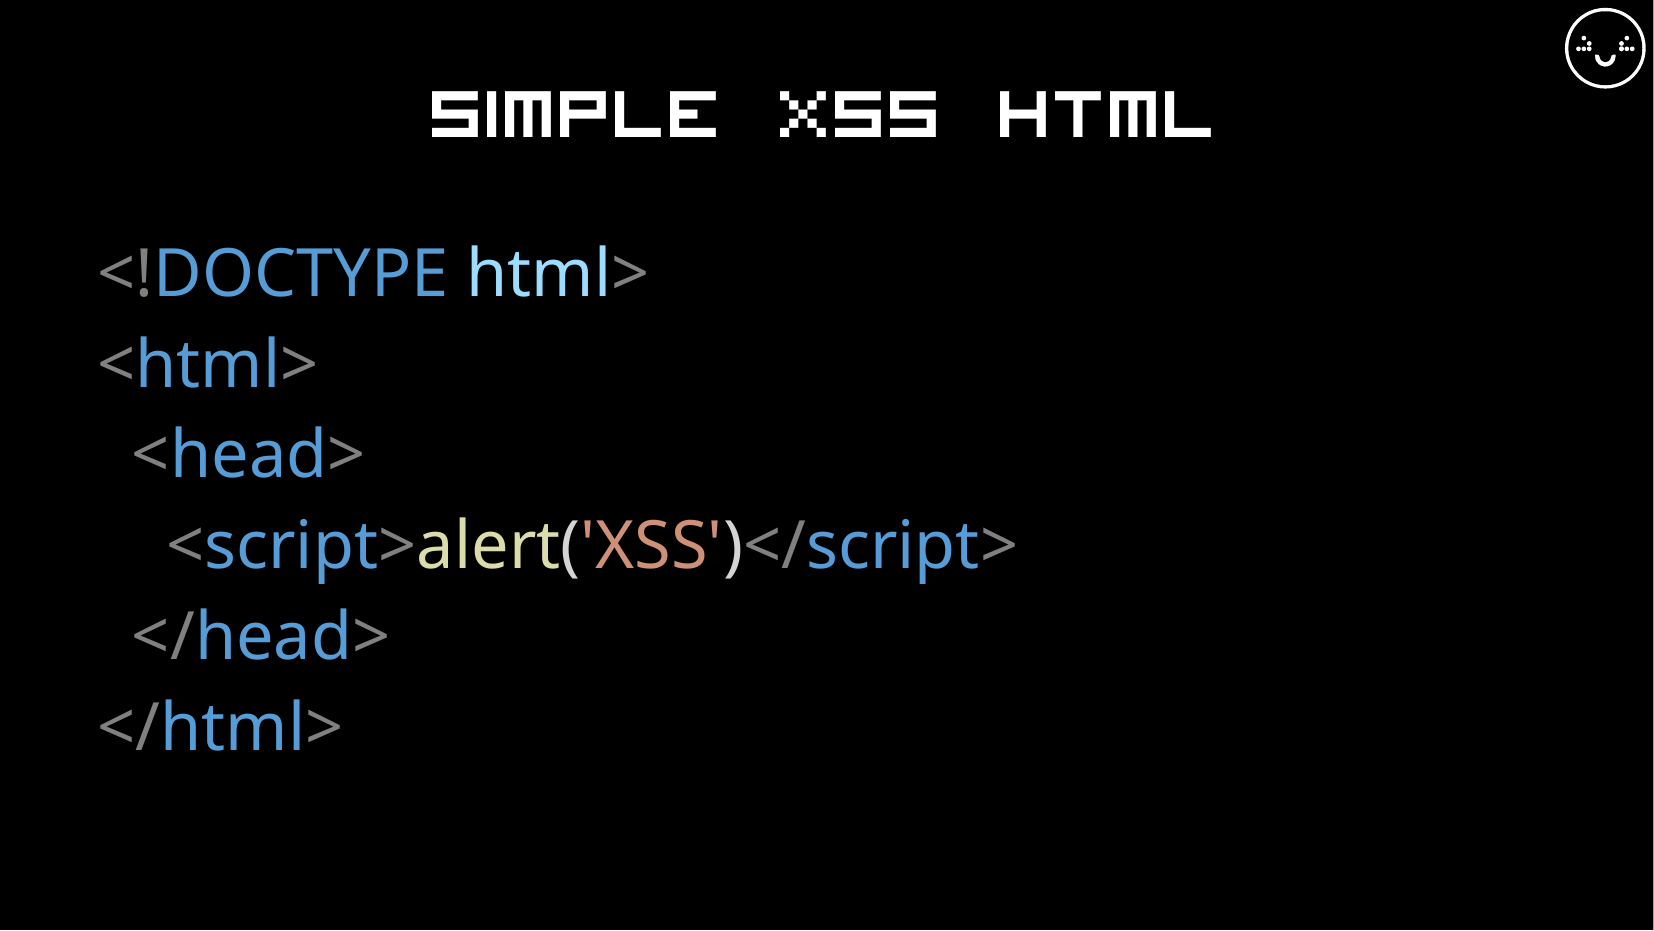

# Simple xss html
<!DOCTYPE html>
<html>
 <head>
 <script>alert('XSS')</script>
 </head>
</html>